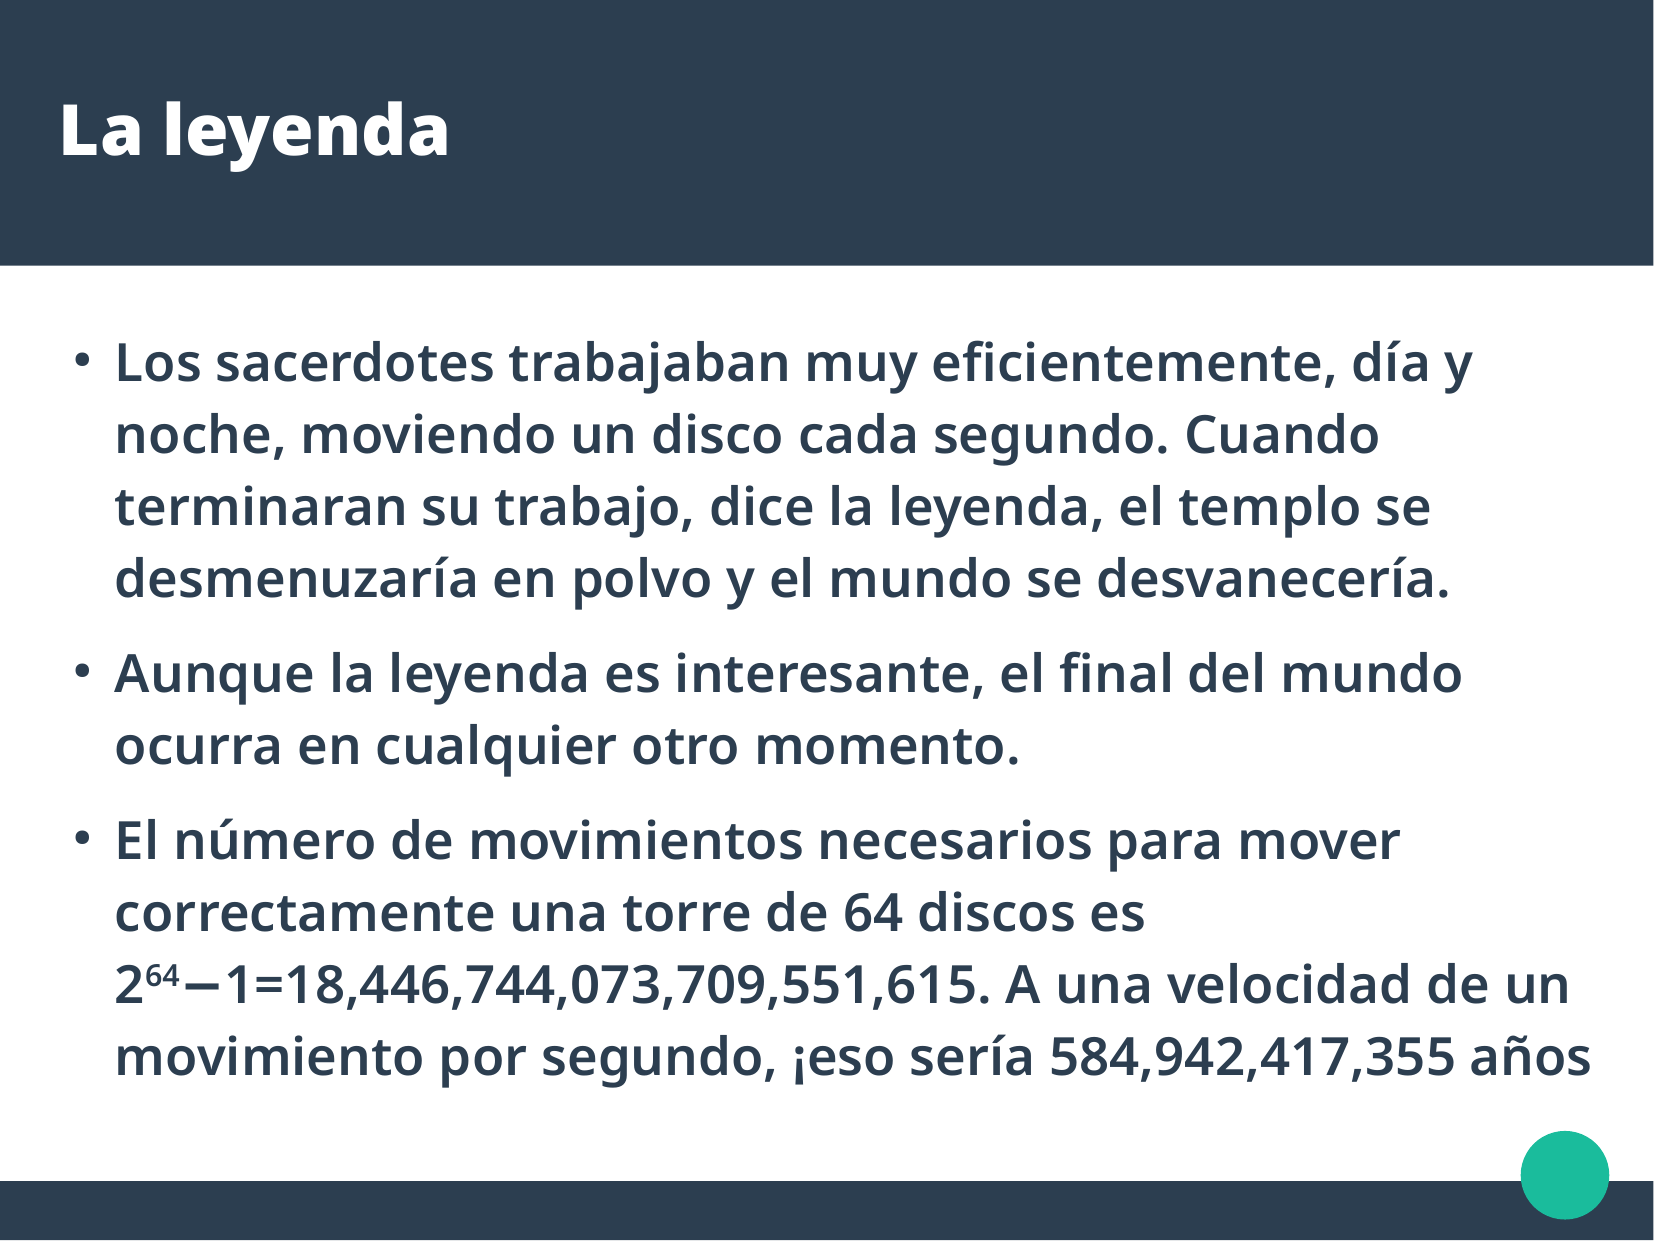

# La leyenda
Los sacerdotes trabajaban muy eficientemente, día y noche, moviendo un disco cada segundo. Cuando terminaran su trabajo, dice la leyenda, el templo se desmenuzaría en polvo y el mundo se desvanecería.
Aunque la leyenda es interesante, el final del mundo ocurra en cualquier otro momento.
El número de movimientos necesarios para mover correctamente una torre de 64 discos es 264−1=18,446,744,073,709,551,615. A una velocidad de un movimiento por segundo, ¡eso sería 584,942,417,355 años